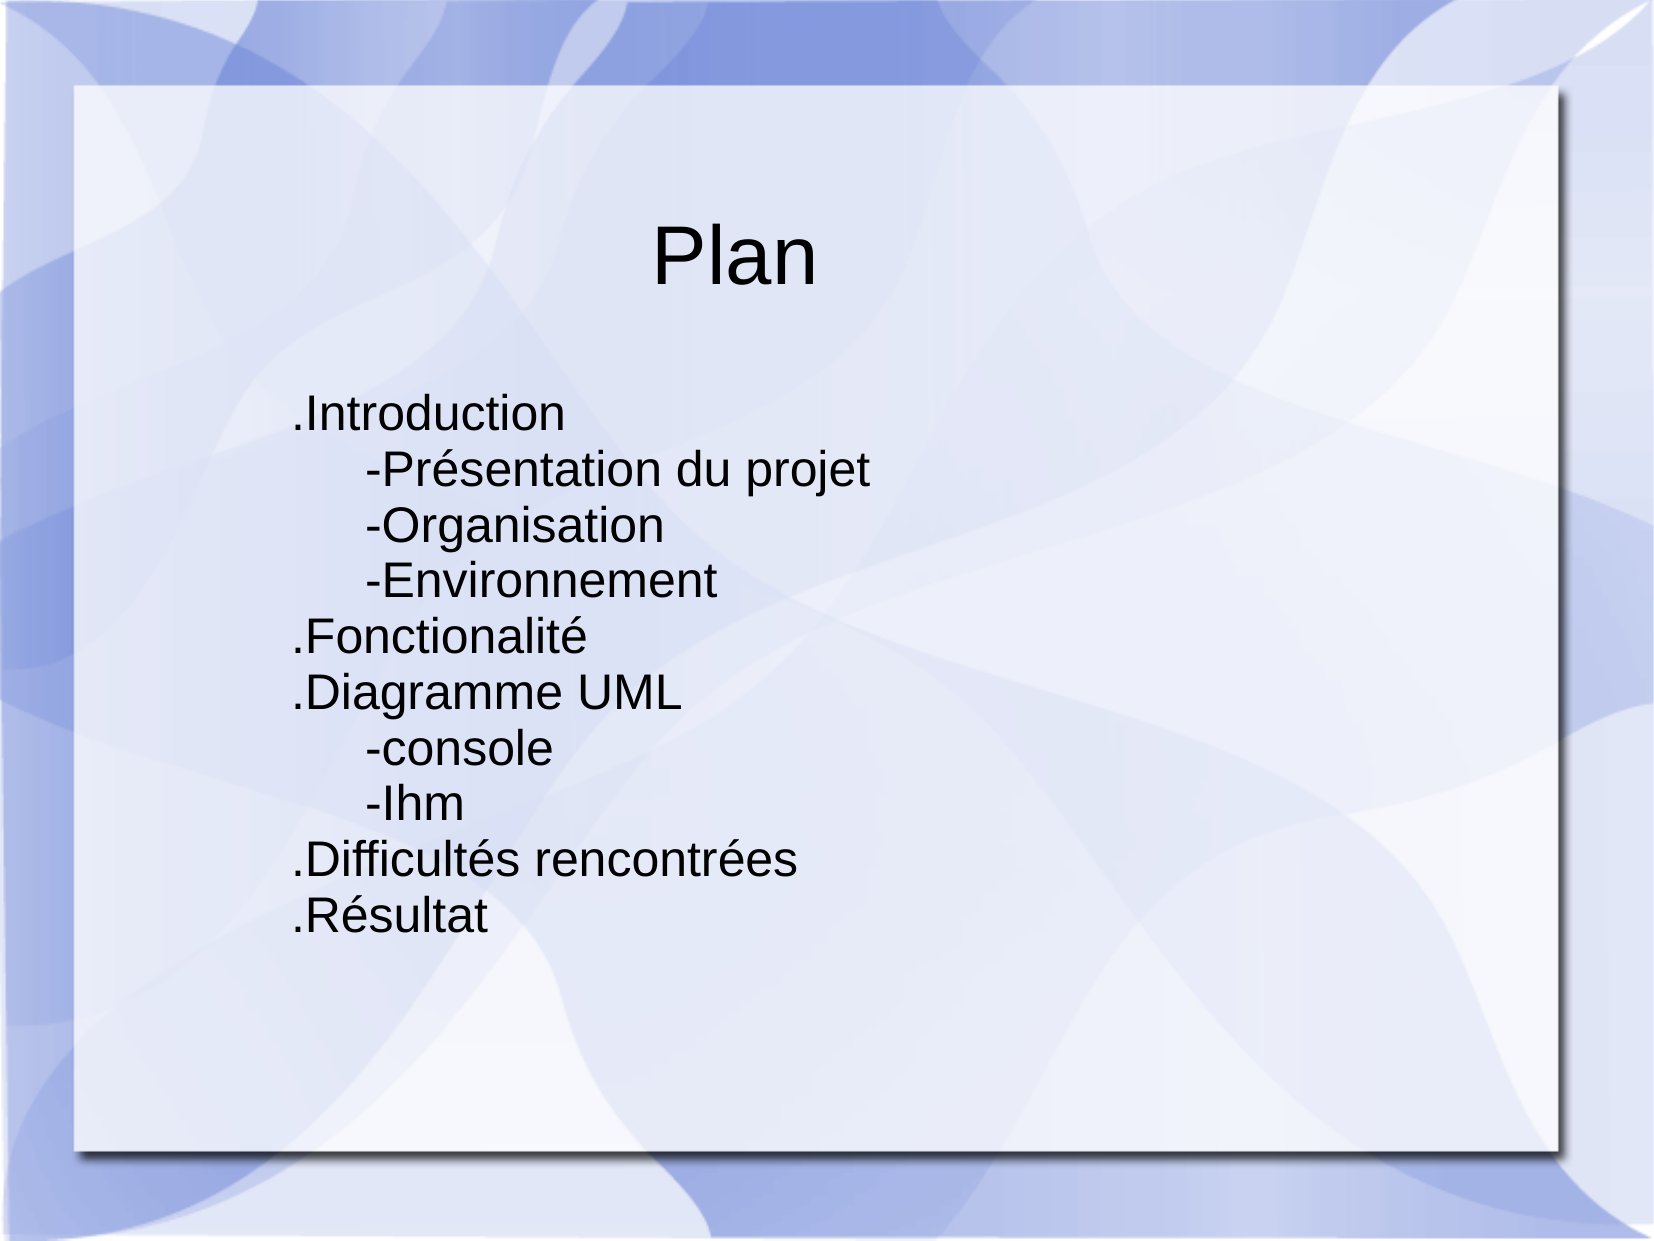

Plan
.Introduction
	-Présentation du projet
	-Organisation
	-Environnement
.Fonctionalité
.Diagramme UML
	-console
	-Ihm
.Difficultés rencontrées
.Résultat